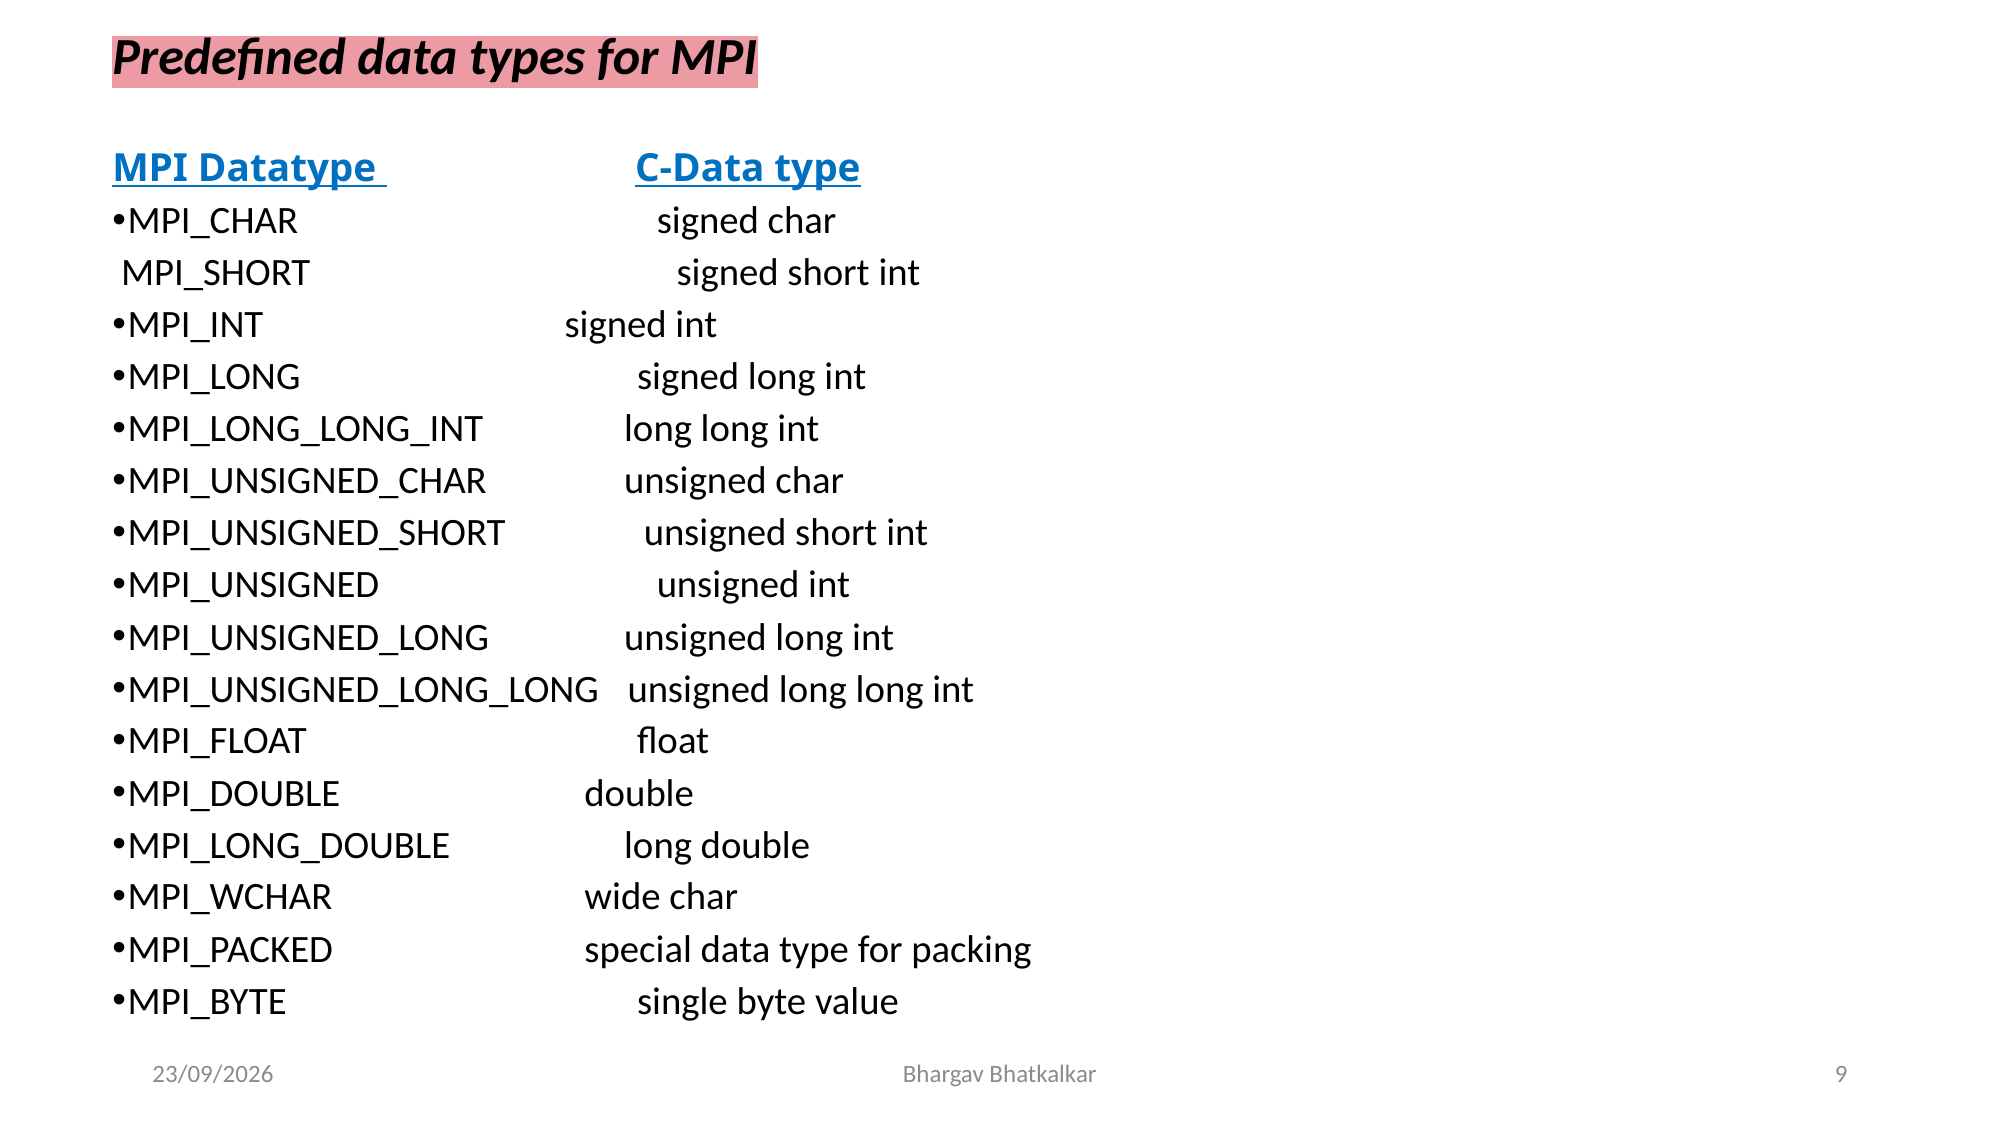

# Predefined data types for MPI
MPI Datatype 			 	 C-Data type
 MPI_CHAR 						 					 signed char
 MPI_SHORT 							 		 signed short int
 MPI_INT 											 signed int
 MPI_LONG 											 signed long int
 MPI_LONG_LONG_INT 					 long long int
 MPI_UNSIGNED_CHAR 					 unsigned char
 MPI_UNSIGNED_SHORT 				 unsigned short int
 MPI_UNSIGNED 								 unsigned int
 MPI_UNSIGNED_LONG 					 unsigned long int
 MPI_UNSIGNED_LONG_LONG 	 unsigned long long int
 MPI_FLOAT 											 float
 MPI_DOUBLE 										 double
 MPI_LONG_DOUBLE 						 long double
 MPI_WCHAR 										 wide char
 MPI_PACKED 									 special data type for packing
 MPI_BYTE 												 single byte value
Bhargav Bhatkalkar
9